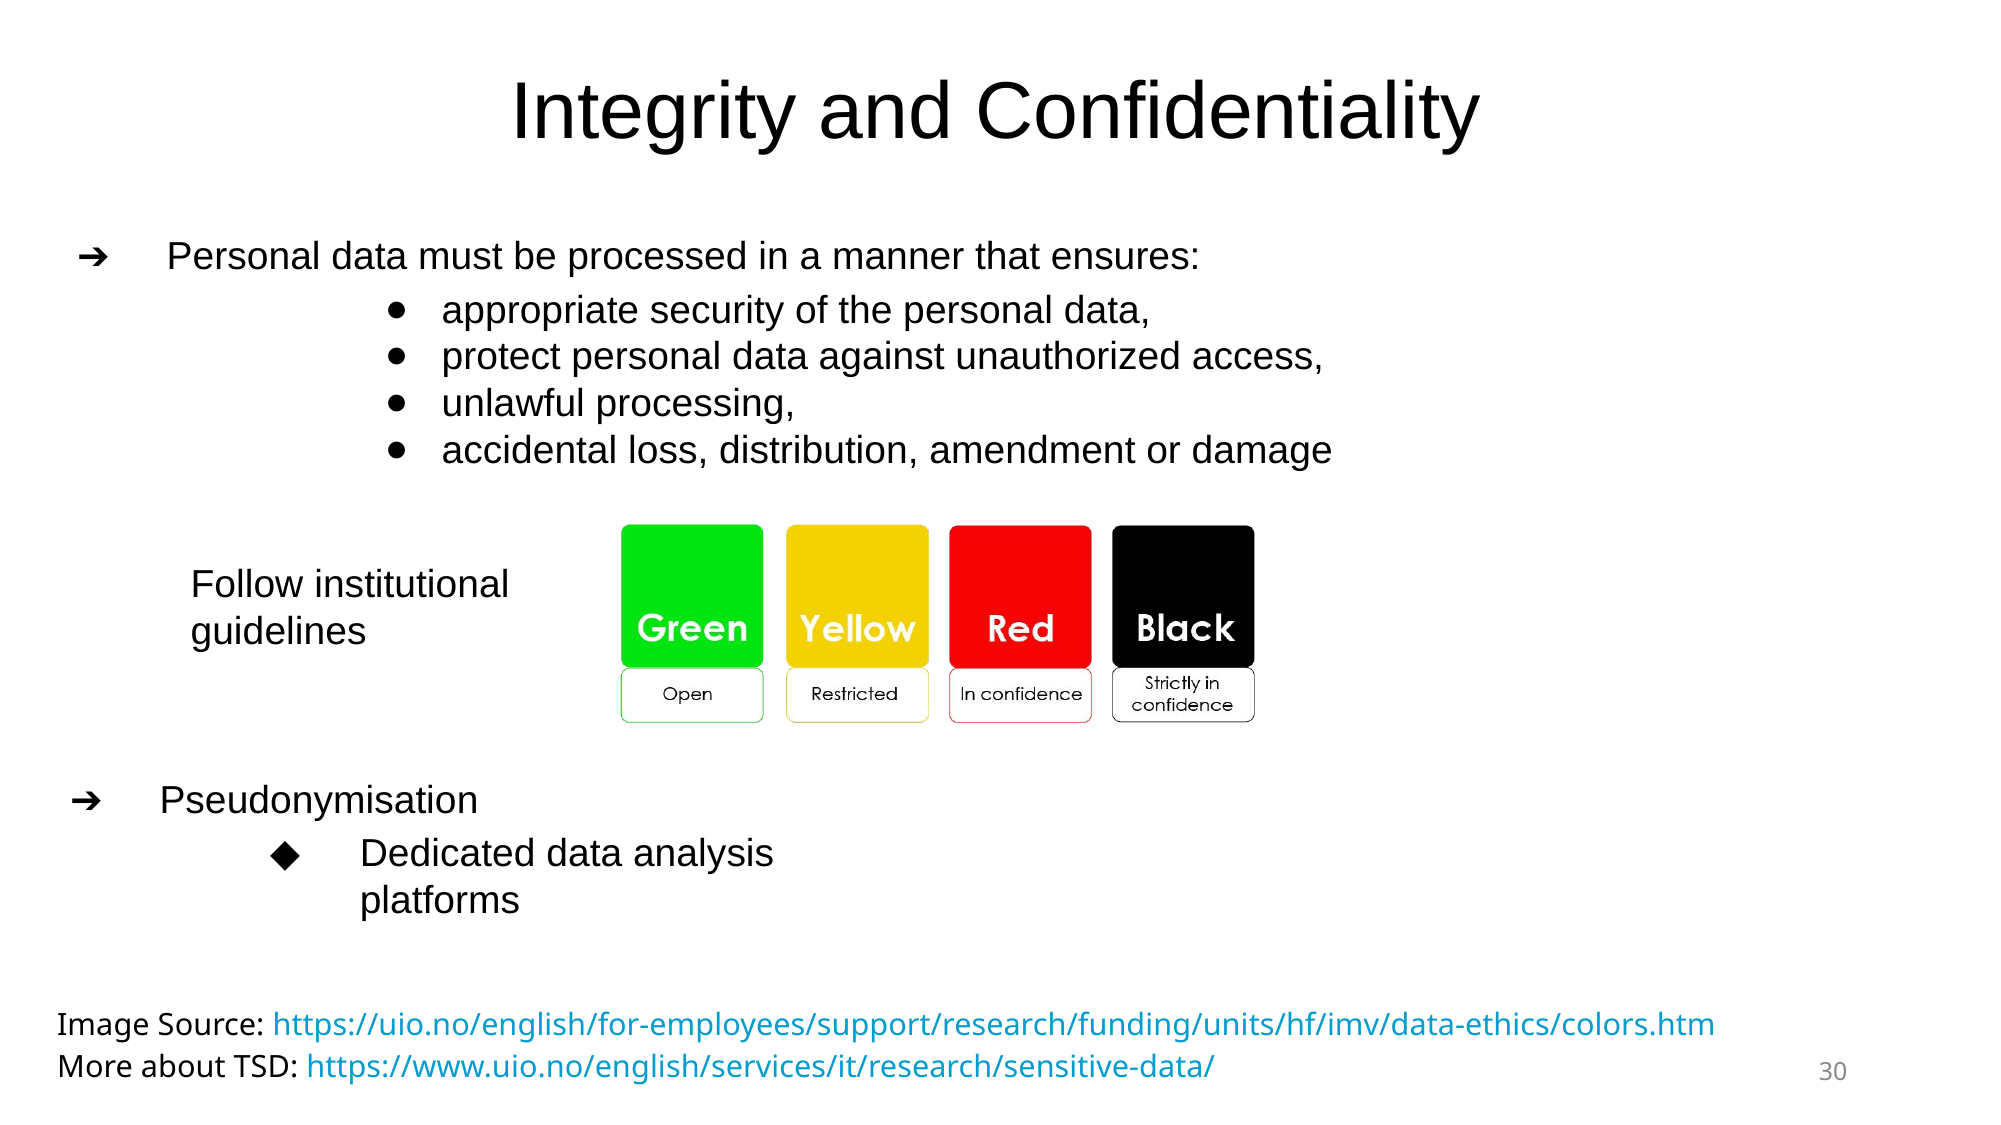

Integrity and Confidentiality
➔
Personal data must be processed in a manner that ensures:
appropriate security of the personal data,
protect personal data against unauthorized access,
unlawful processing,
accidental loss, distribution, amendment or damage
Follow institutional guidelines
➔
Pseudonymisation
◆
Dedicated data analysis platforms
Image Source: https://uio.no/english/for-employees/support/research/funding/units/hf/imv/data-ethics/colors.htm
More about TSD: https://www.uio.no/english/services/it/research/sensitive-data/